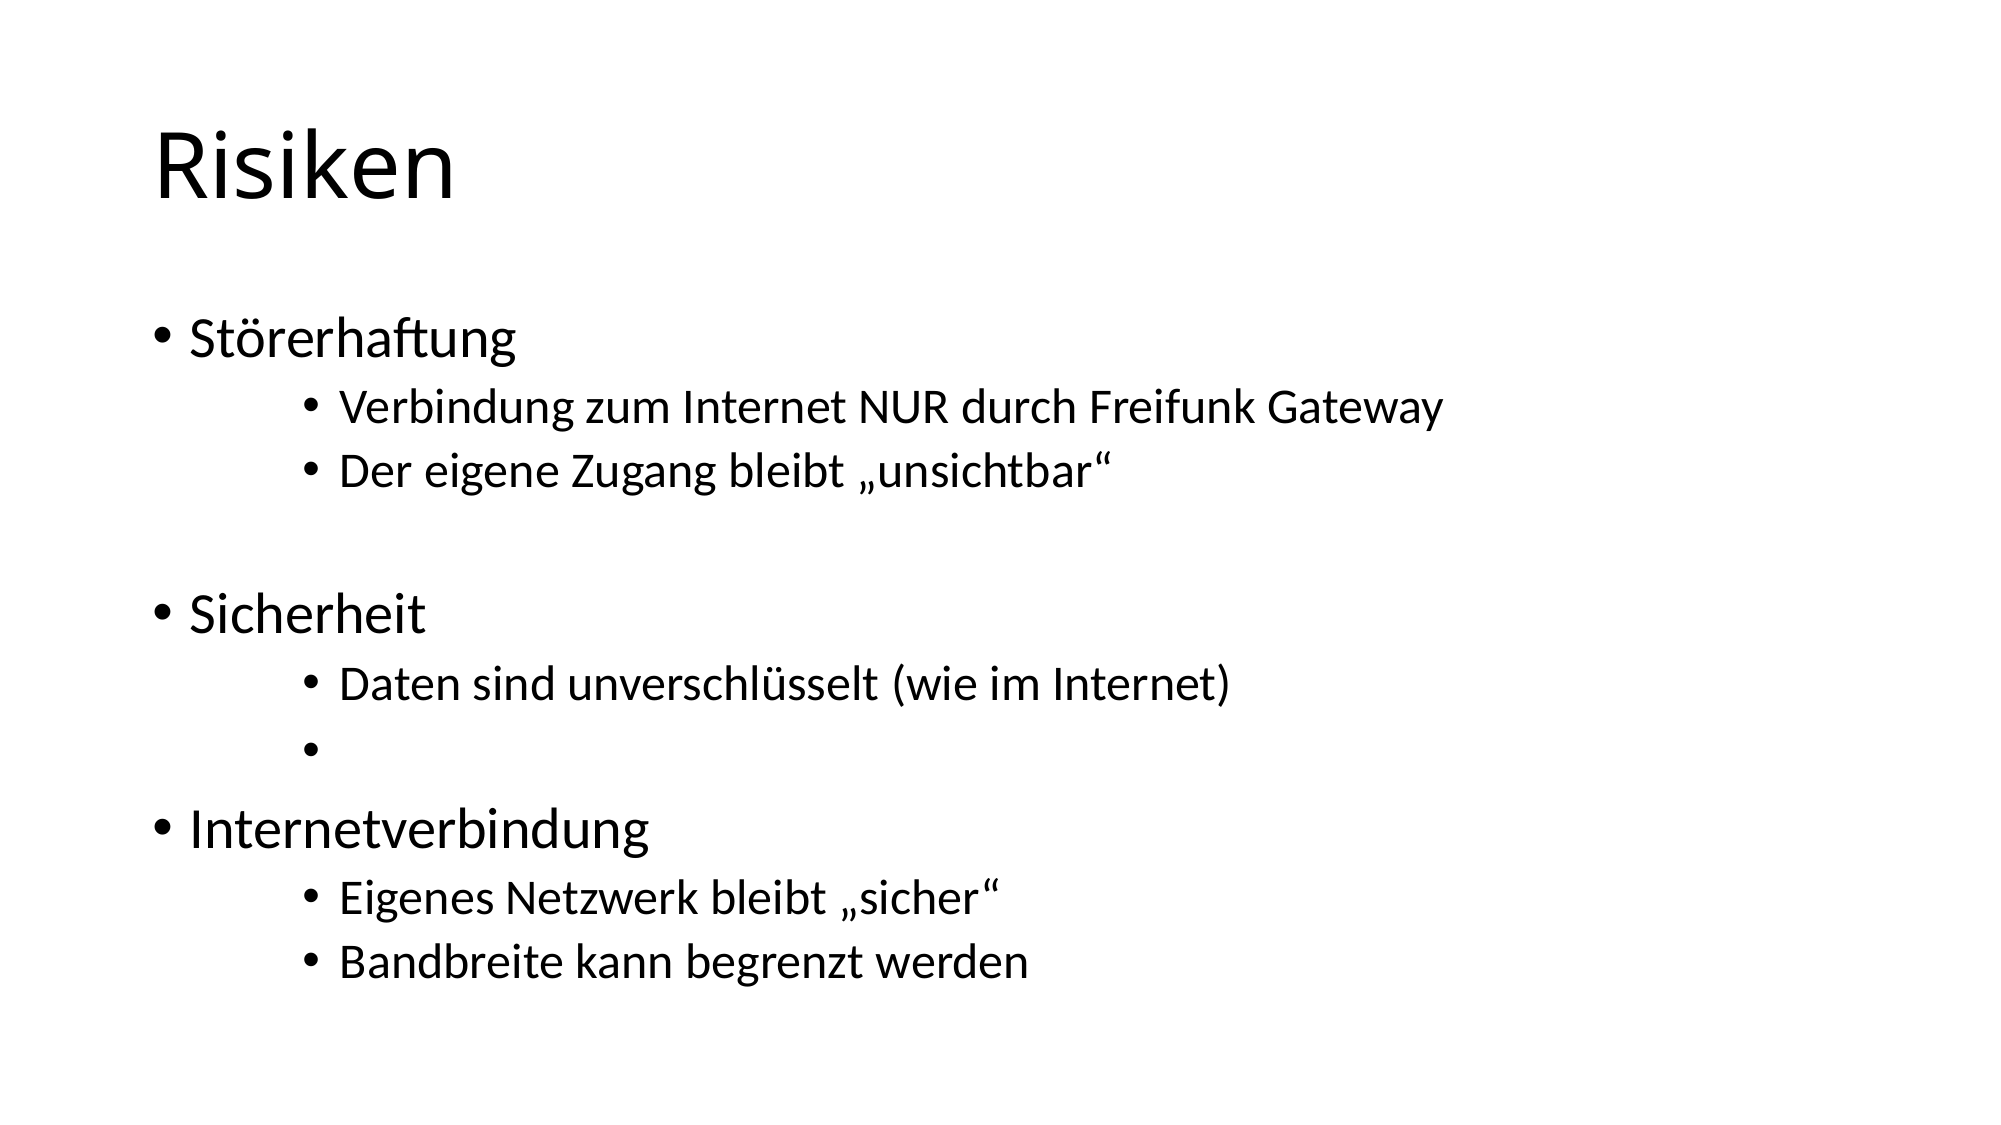

# Risiken
Störerhaftung
Verbindung zum Internet NUR durch Freifunk Gateway
Der eigene Zugang bleibt „unsichtbar“
Sicherheit
Daten sind unverschlüsselt (wie im Internet)
Internetverbindung
Eigenes Netzwerk bleibt „sicher“
Bandbreite kann begrenzt werden